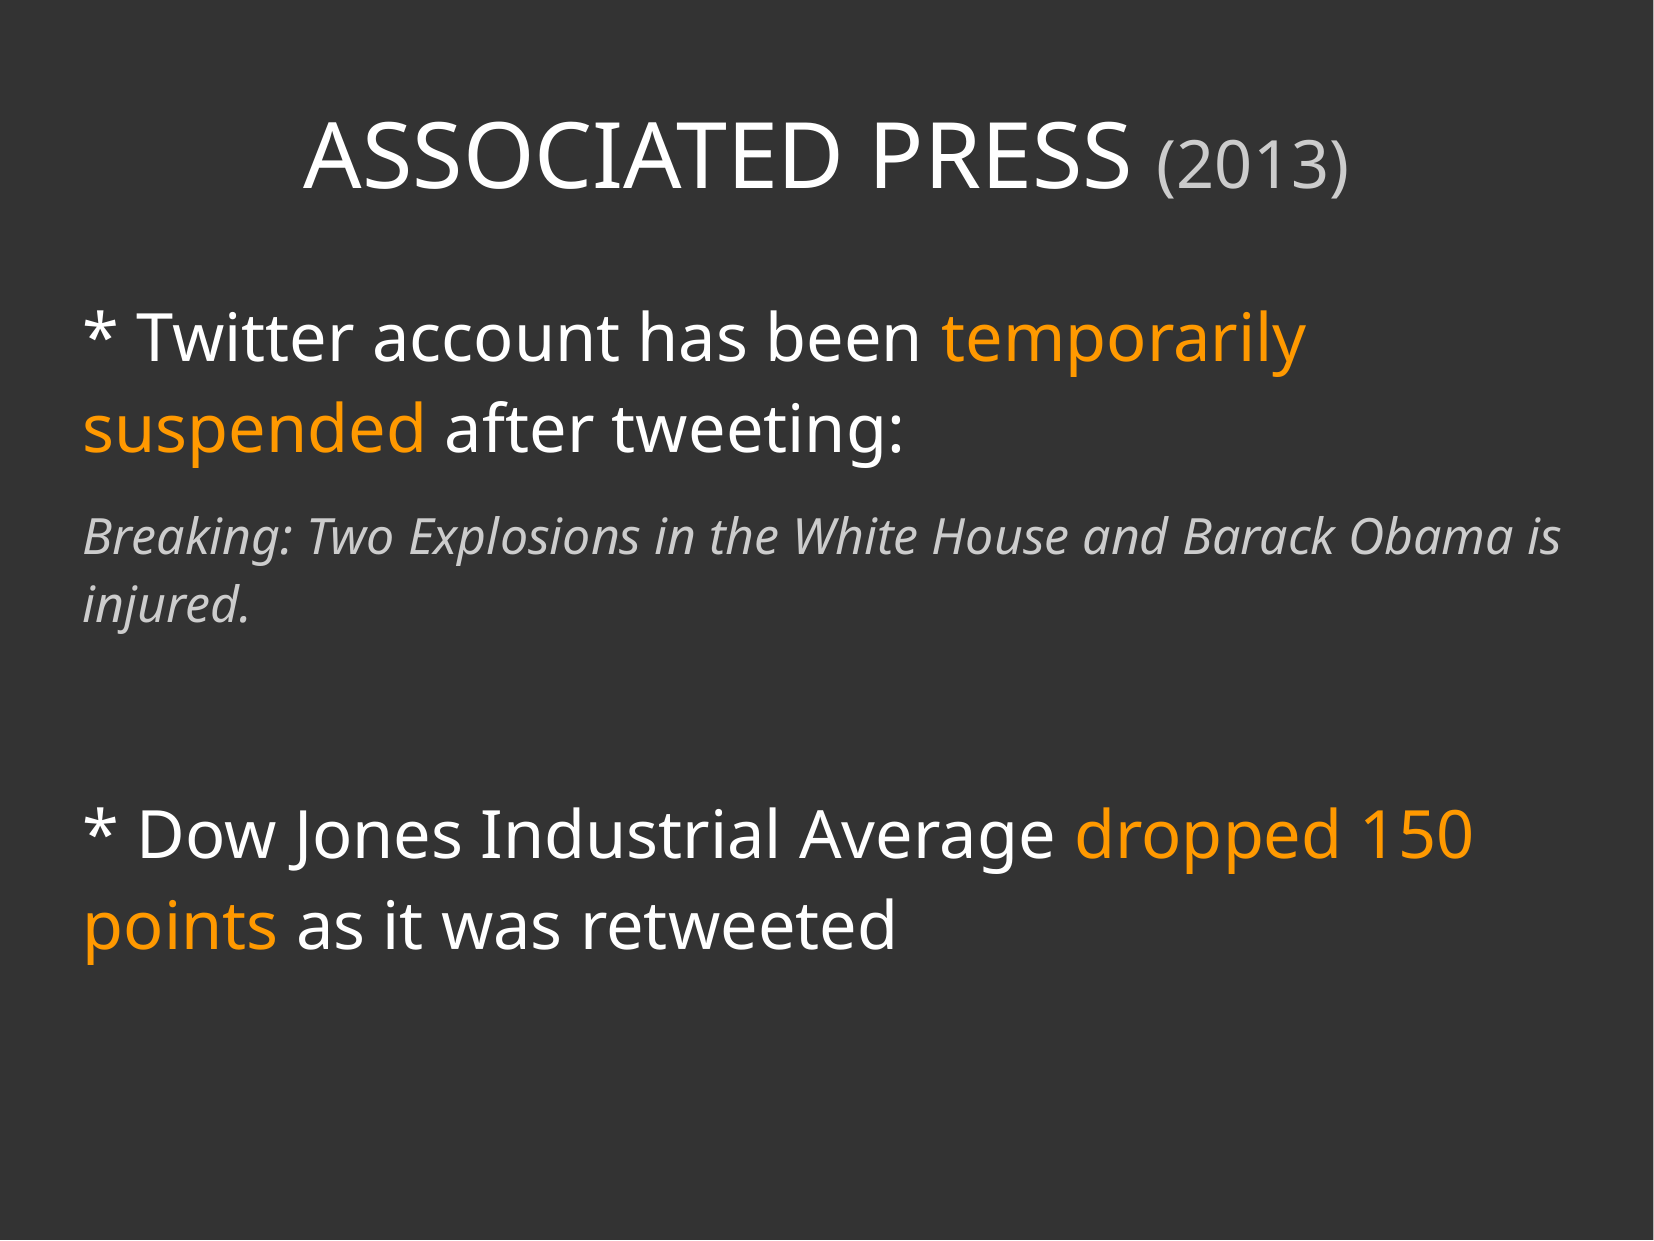

# ASSOCIATED PRESS (2013)
* Twitter account has been temporarily suspended after tweeting:
Breaking: Two Explosions in the White House and Barack Obama is injured.
* Dow Jones Industrial Average dropped 150 points as it was retweeted